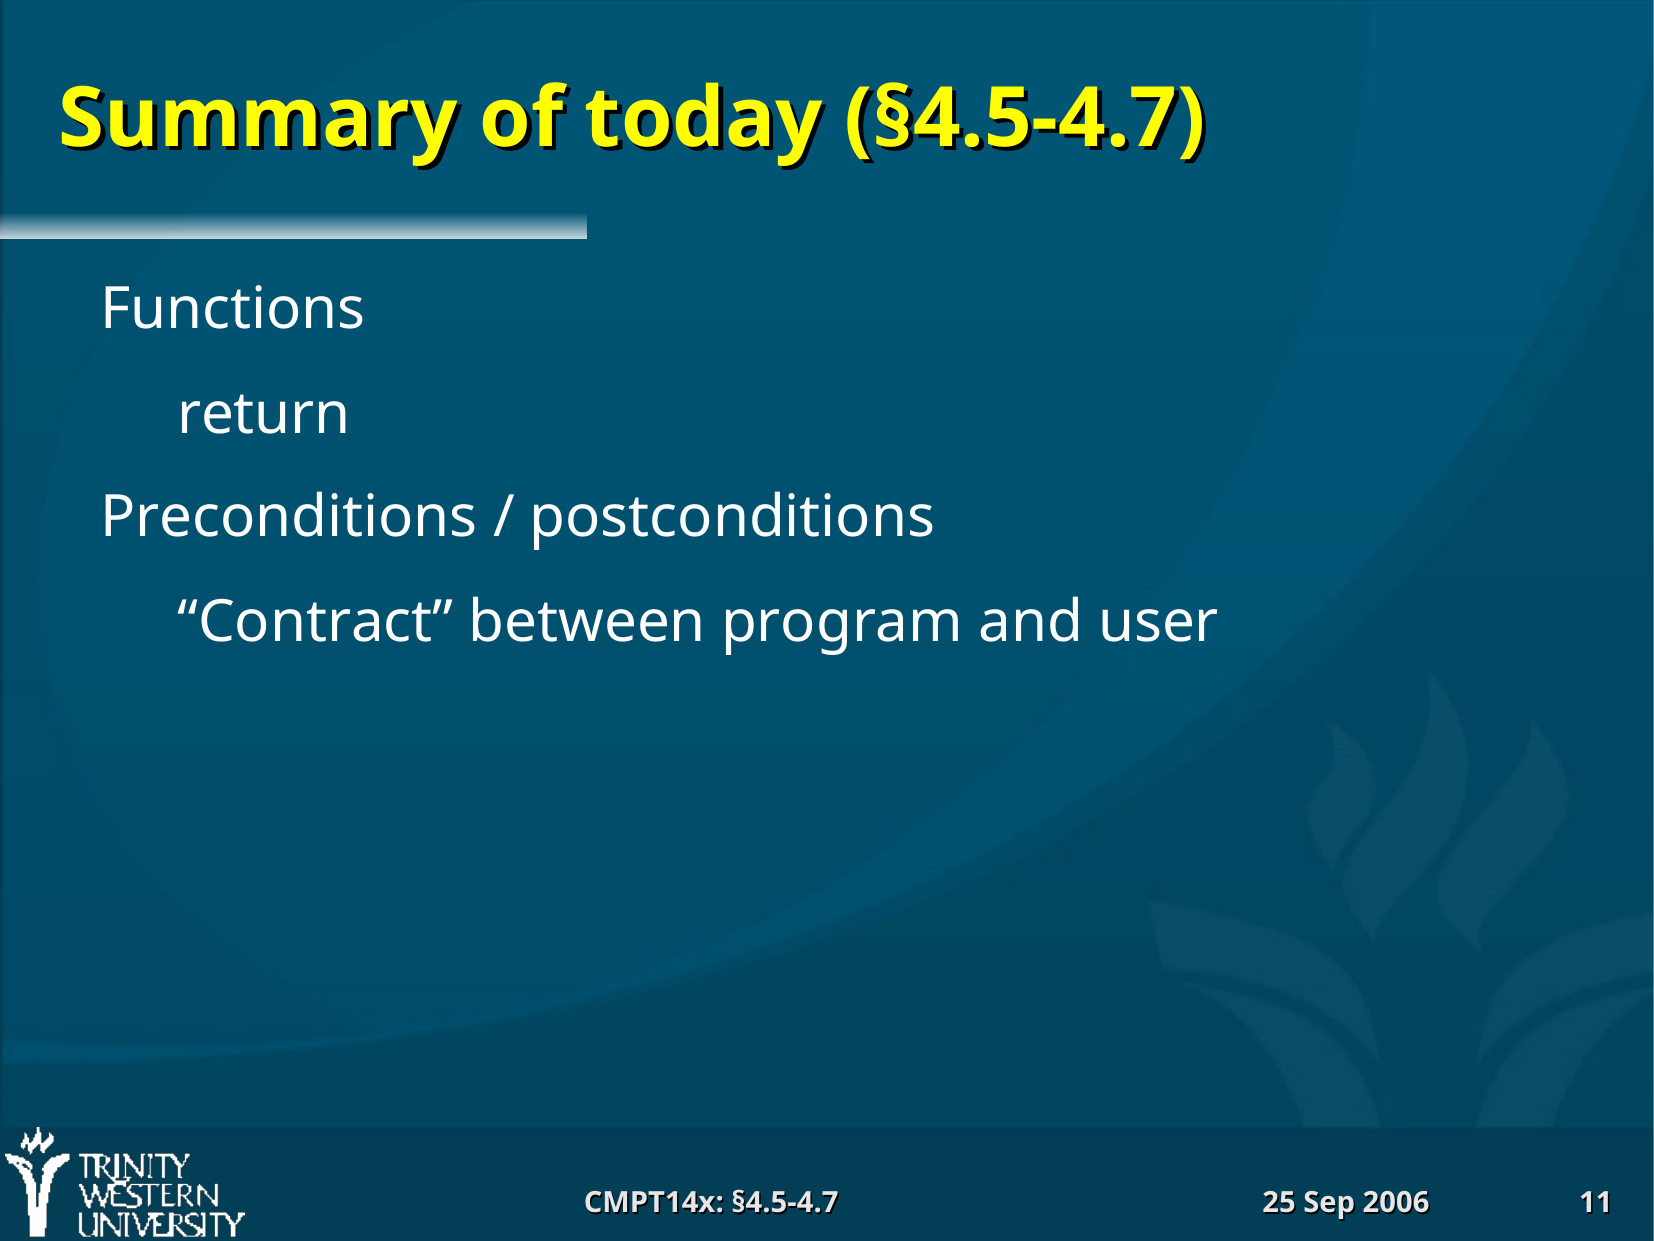

# Summary of today (§4.5-4.7)
Functions
return
Preconditions / postconditions
“Contract” between program and user
CMPT14x: §4.5-4.7
25 Sep 2006
11